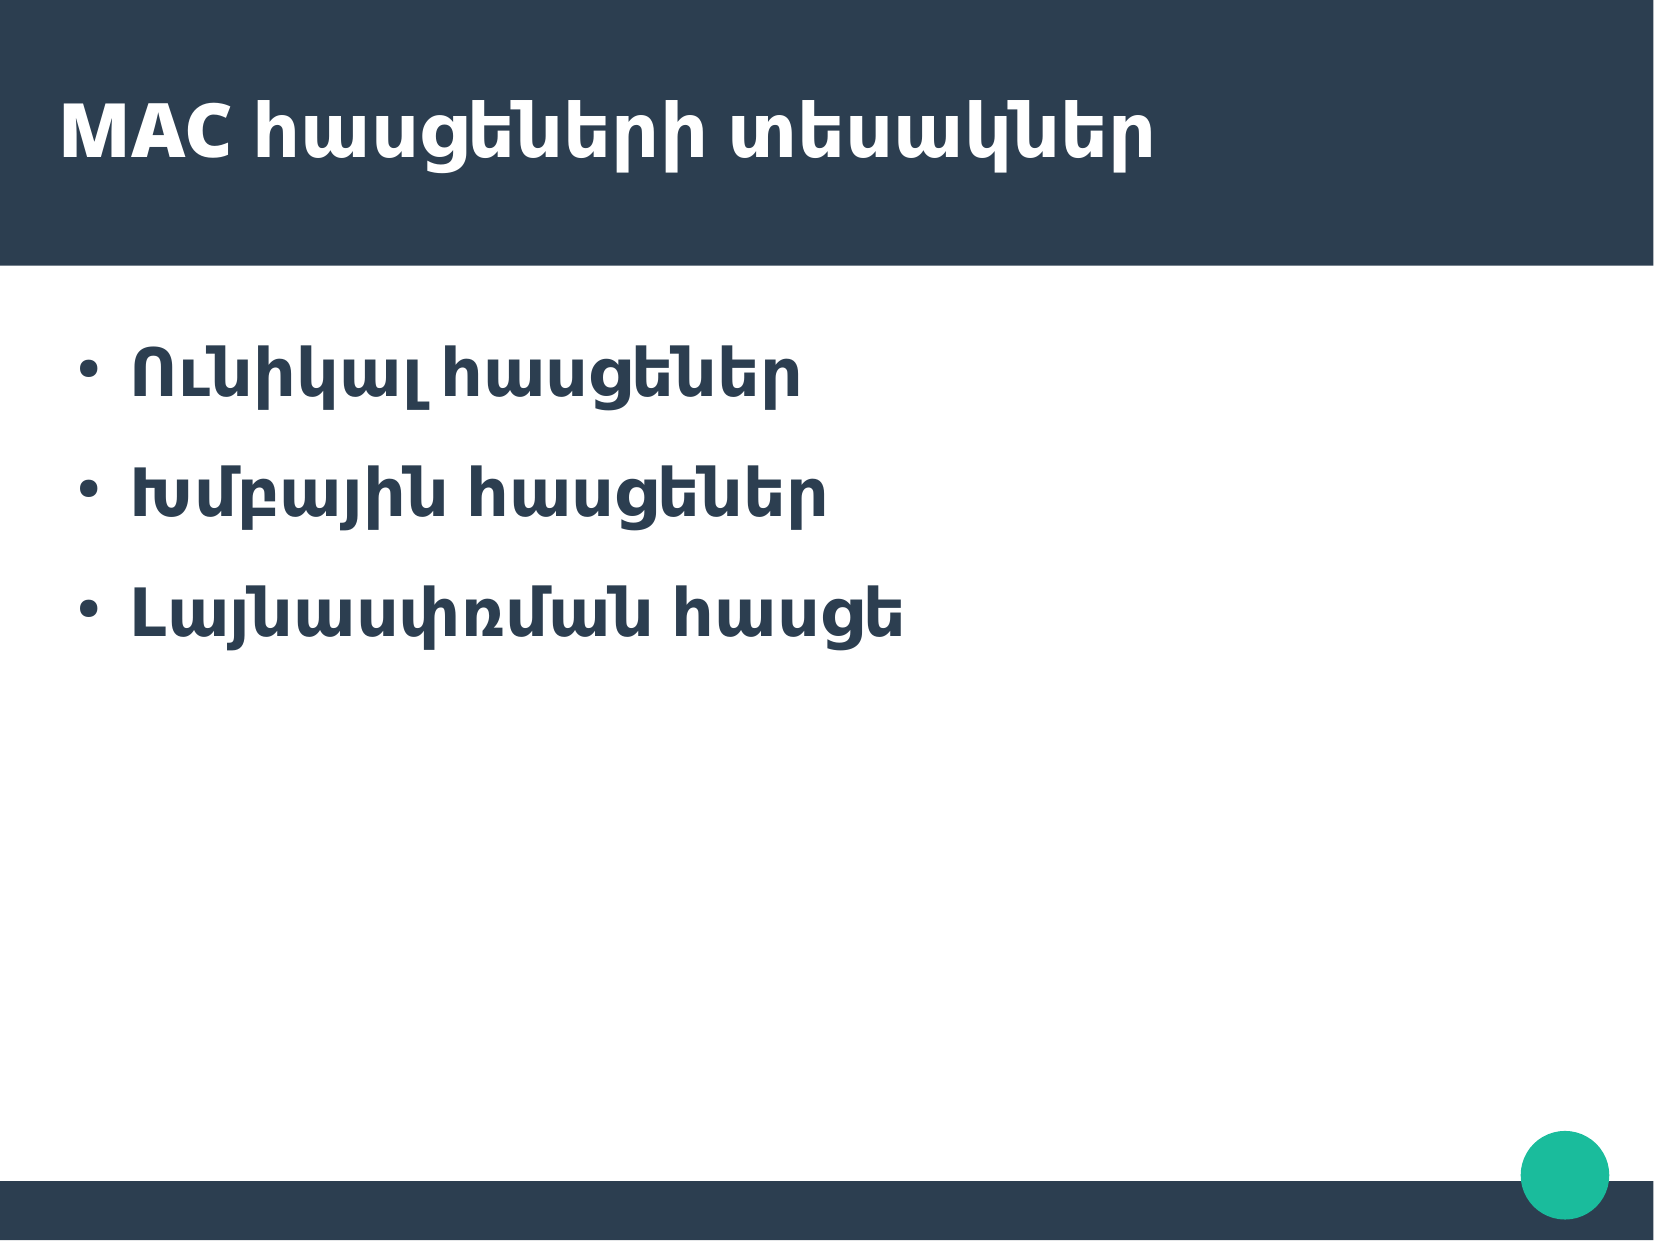

# MAC հասցեների տեսակներ
Ունիկալ հասցեներ
Խմբային հասցեներ
Լայնասփռման հասցե